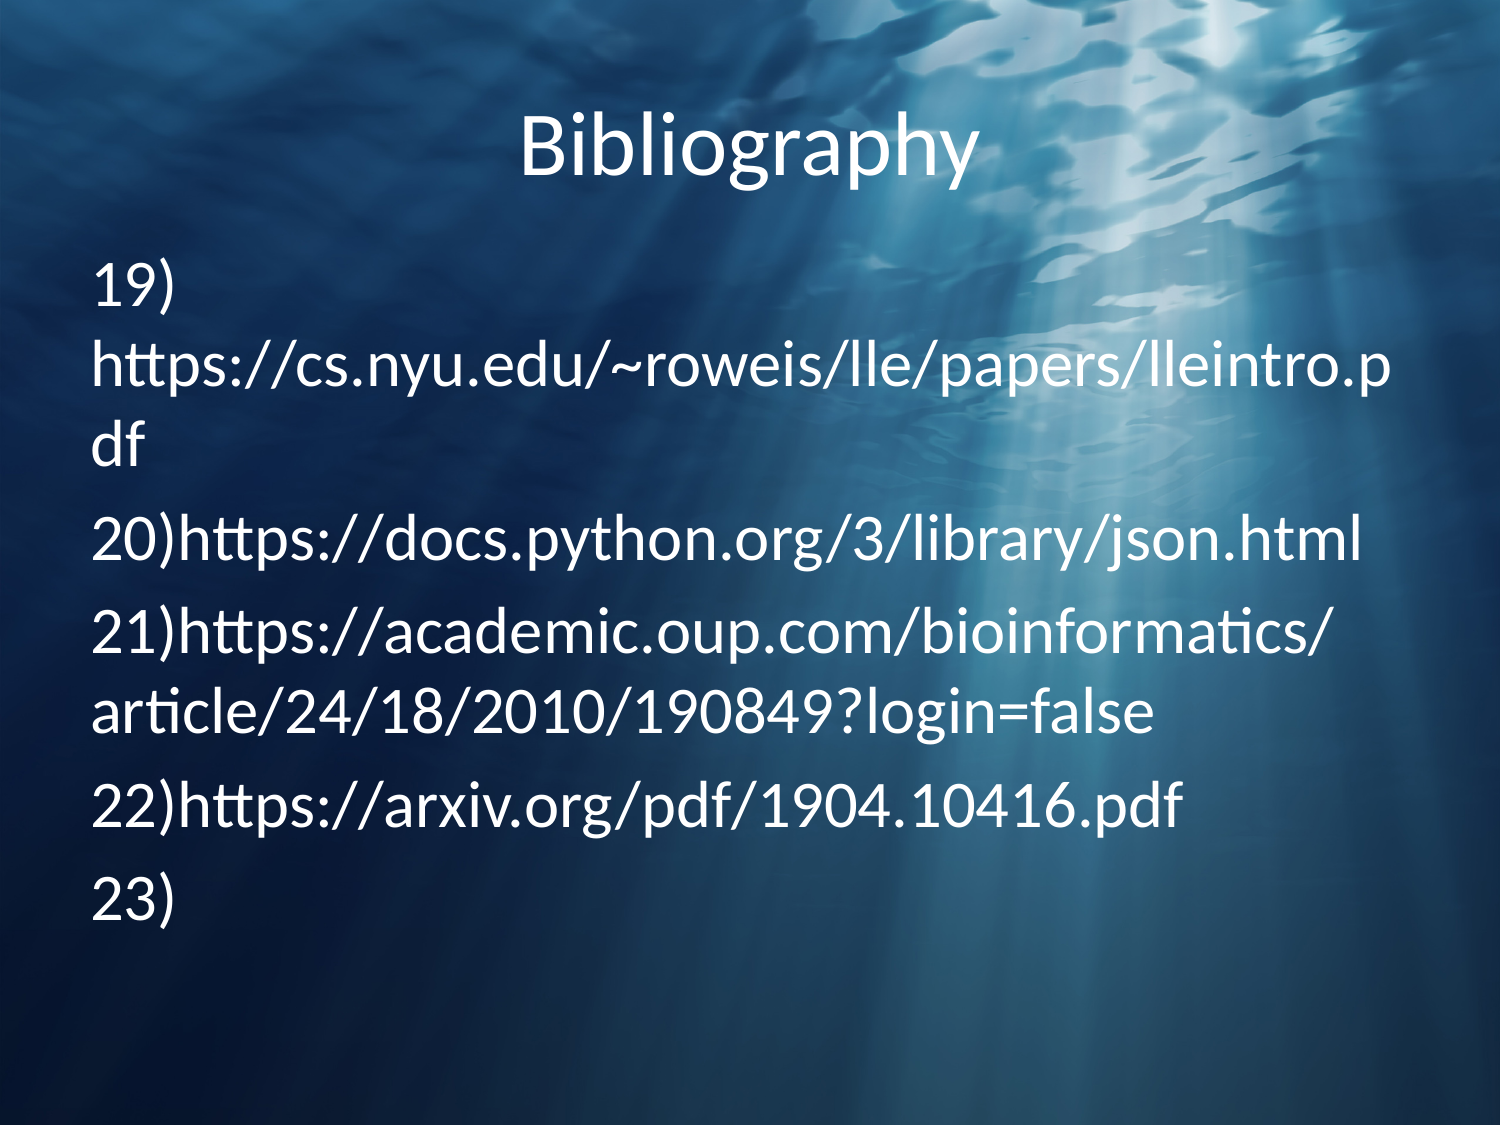

# Bibliography
19) https://cs.nyu.edu/~roweis/lle/papers/lleintro.pdf
20)https://docs.python.org/3/library/json.html
21)https://academic.oup.com/bioinformatics/article/24/18/2010/190849?login=false
22)https://arxiv.org/pdf/1904.10416.pdf
23)